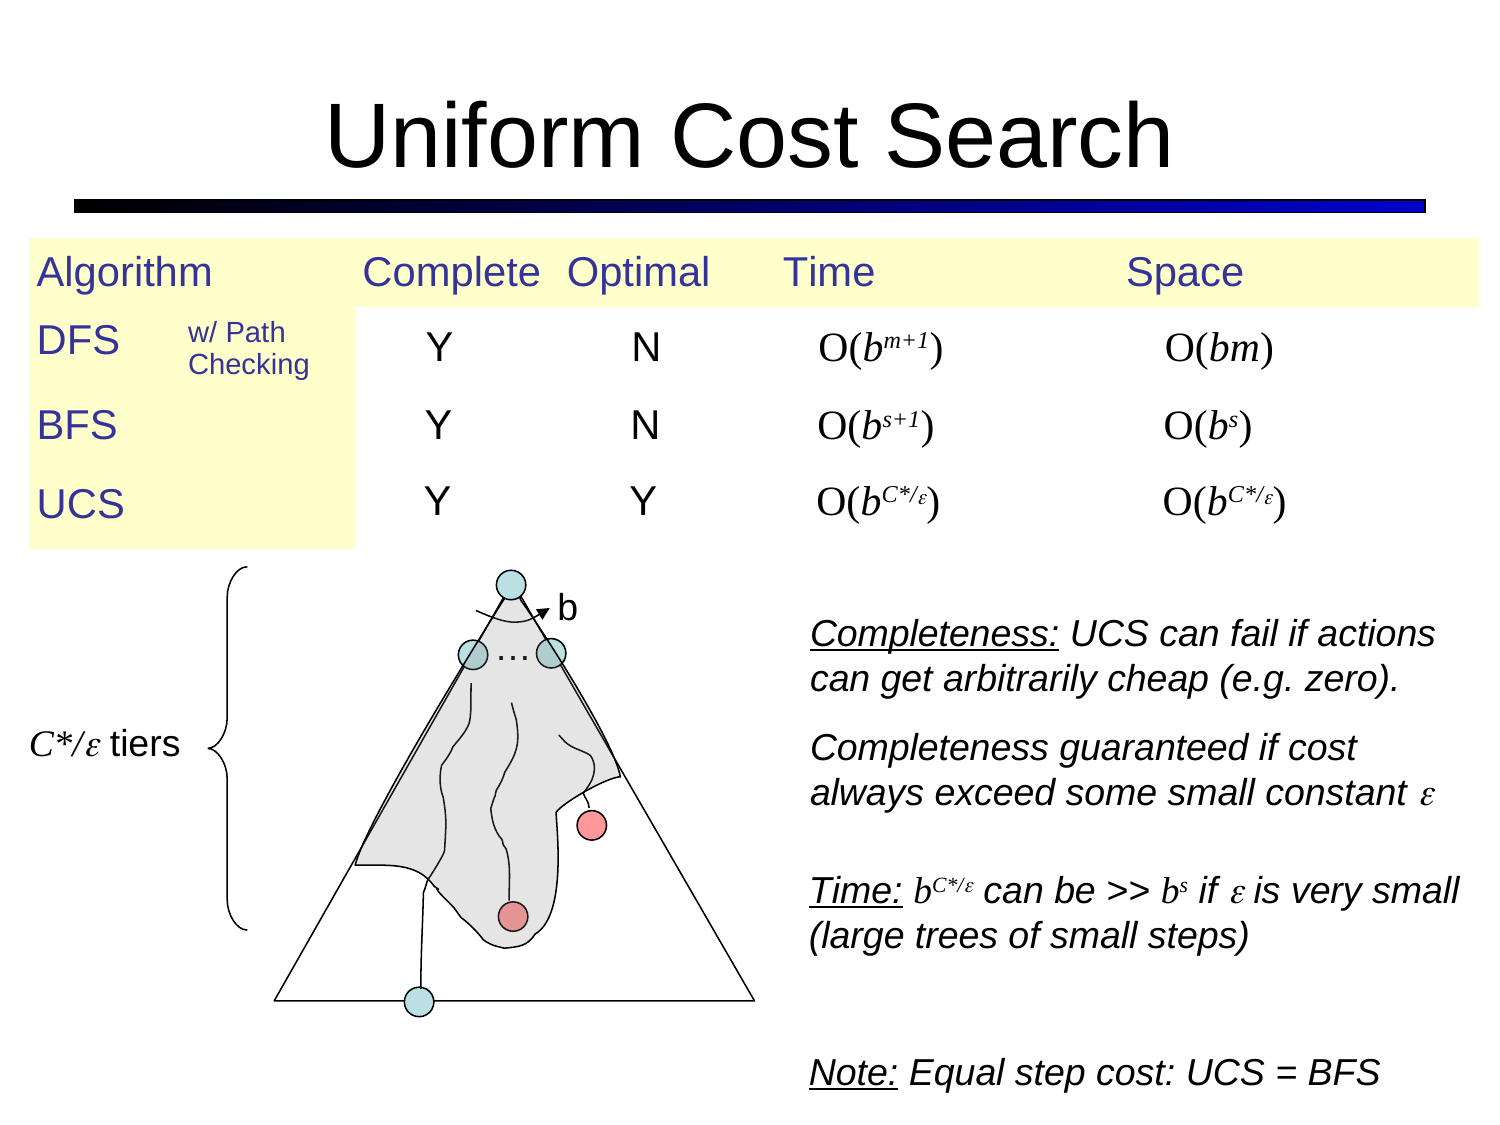

Uniform Cost Search
| Algorithm | | Complete | Optimal | Time | Space |
| --- | --- | --- | --- | --- | --- |
| DFS | w/ Path Checking | | | | |
| BFS | | | | | |
| UCS | | | | | |
Y
N
O(bm+1)
O(bm)
Y
N
O(bs+1)
O(bs)
Y
Y
O(bC*/)
O(bC*/)
C*/ tiers
b
Completeness: UCS can fail if actions can get arbitrarily cheap (e.g. zero).
Completeness guaranteed if cost always exceed some small constant 
…
Time: bC*/ can be >> bs if  is very small (large trees of small steps)
Note: Equal step cost: UCS = BFS